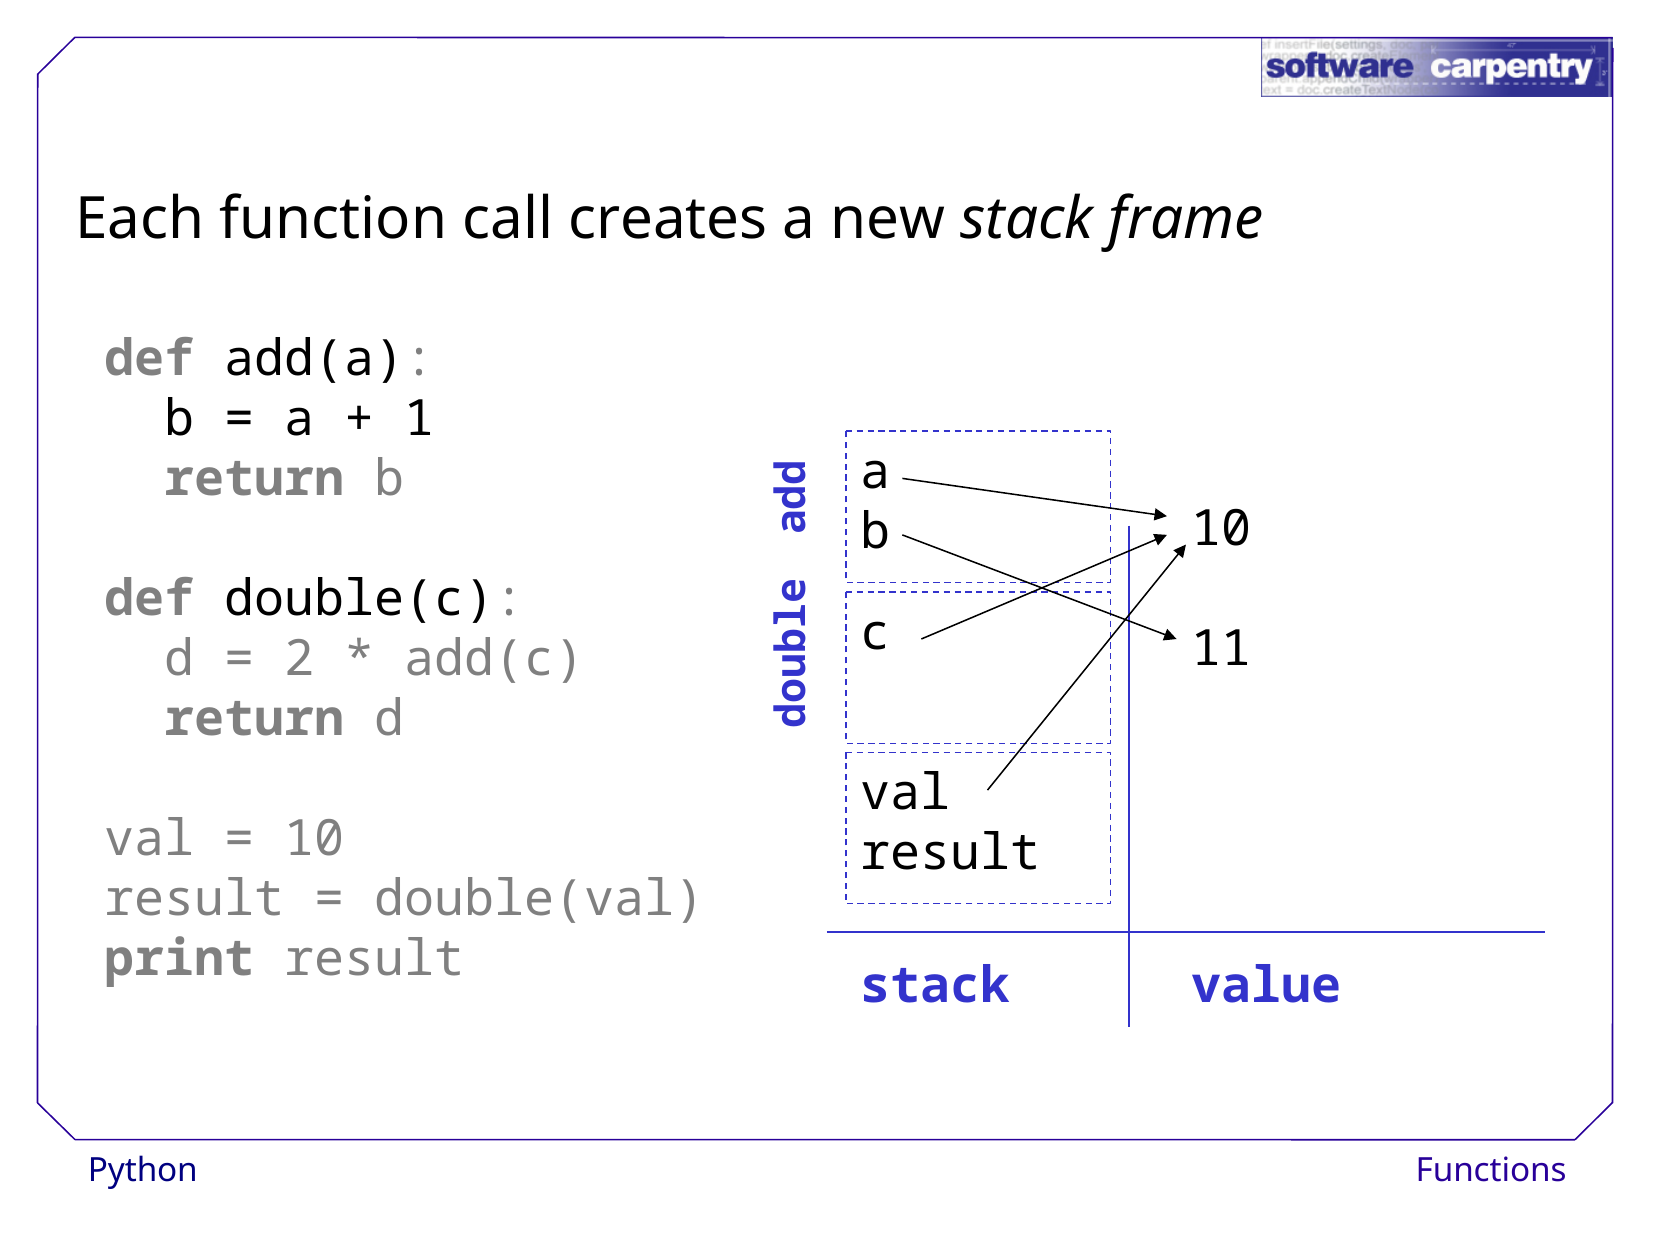

Each function call creates a new stack frame
def add(a):
 b = a + 1
 return b
def double(c):
 d = 2 * add(c)
 return d
val = 10
result = double(val)
print result
a
b
add
10
11
c
double
val
result
stack
value